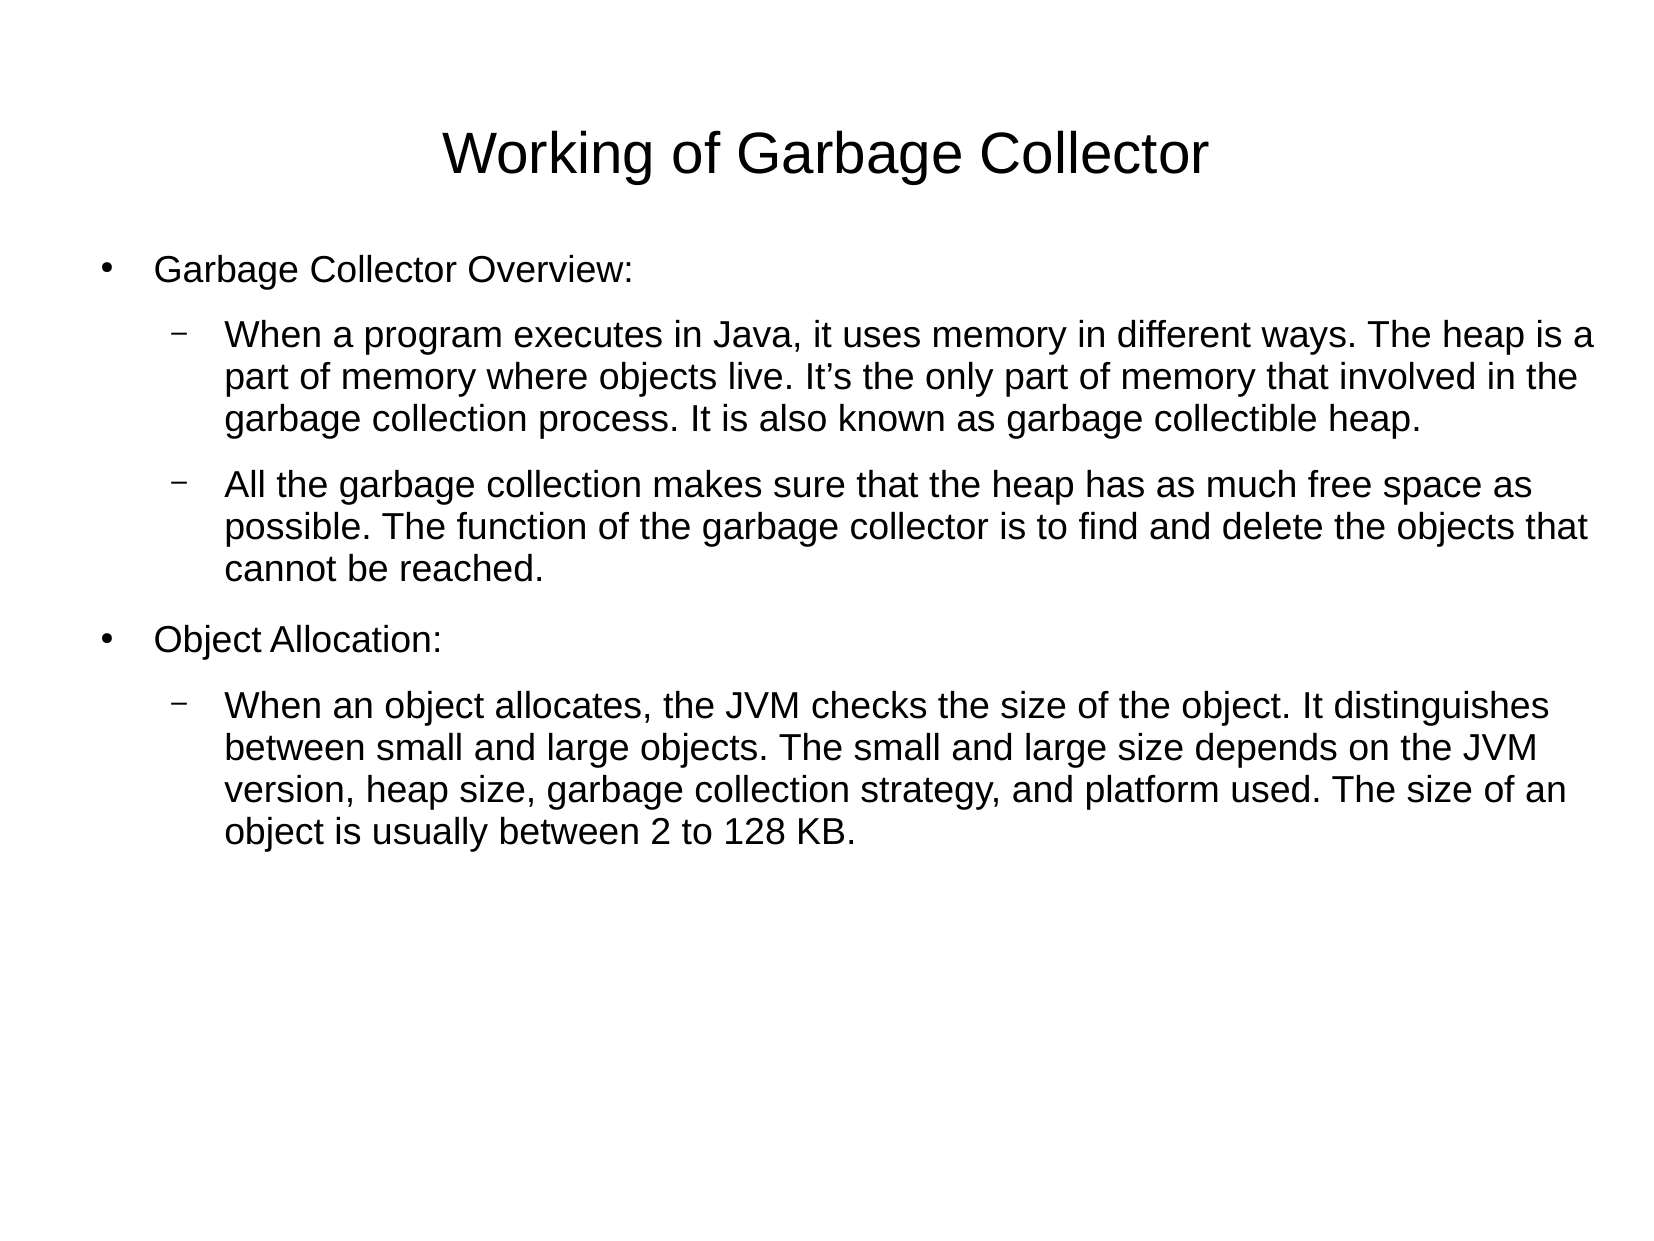

# Working of Garbage Collector
Garbage Collector Overview:
When a program executes in Java, it uses memory in different ways. The heap is a part of memory where objects live. It’s the only part of memory that involved in the garbage collection process. It is also known as garbage collectible heap.
All the garbage collection makes sure that the heap has as much free space as possible. The function of the garbage collector is to find and delete the objects that cannot be reached.
Object Allocation:
When an object allocates, the JVM checks the size of the object. It distinguishes between small and large objects. The small and large size depends on the JVM version, heap size, garbage collection strategy, and platform used. The size of an object is usually between 2 to 128 KB.